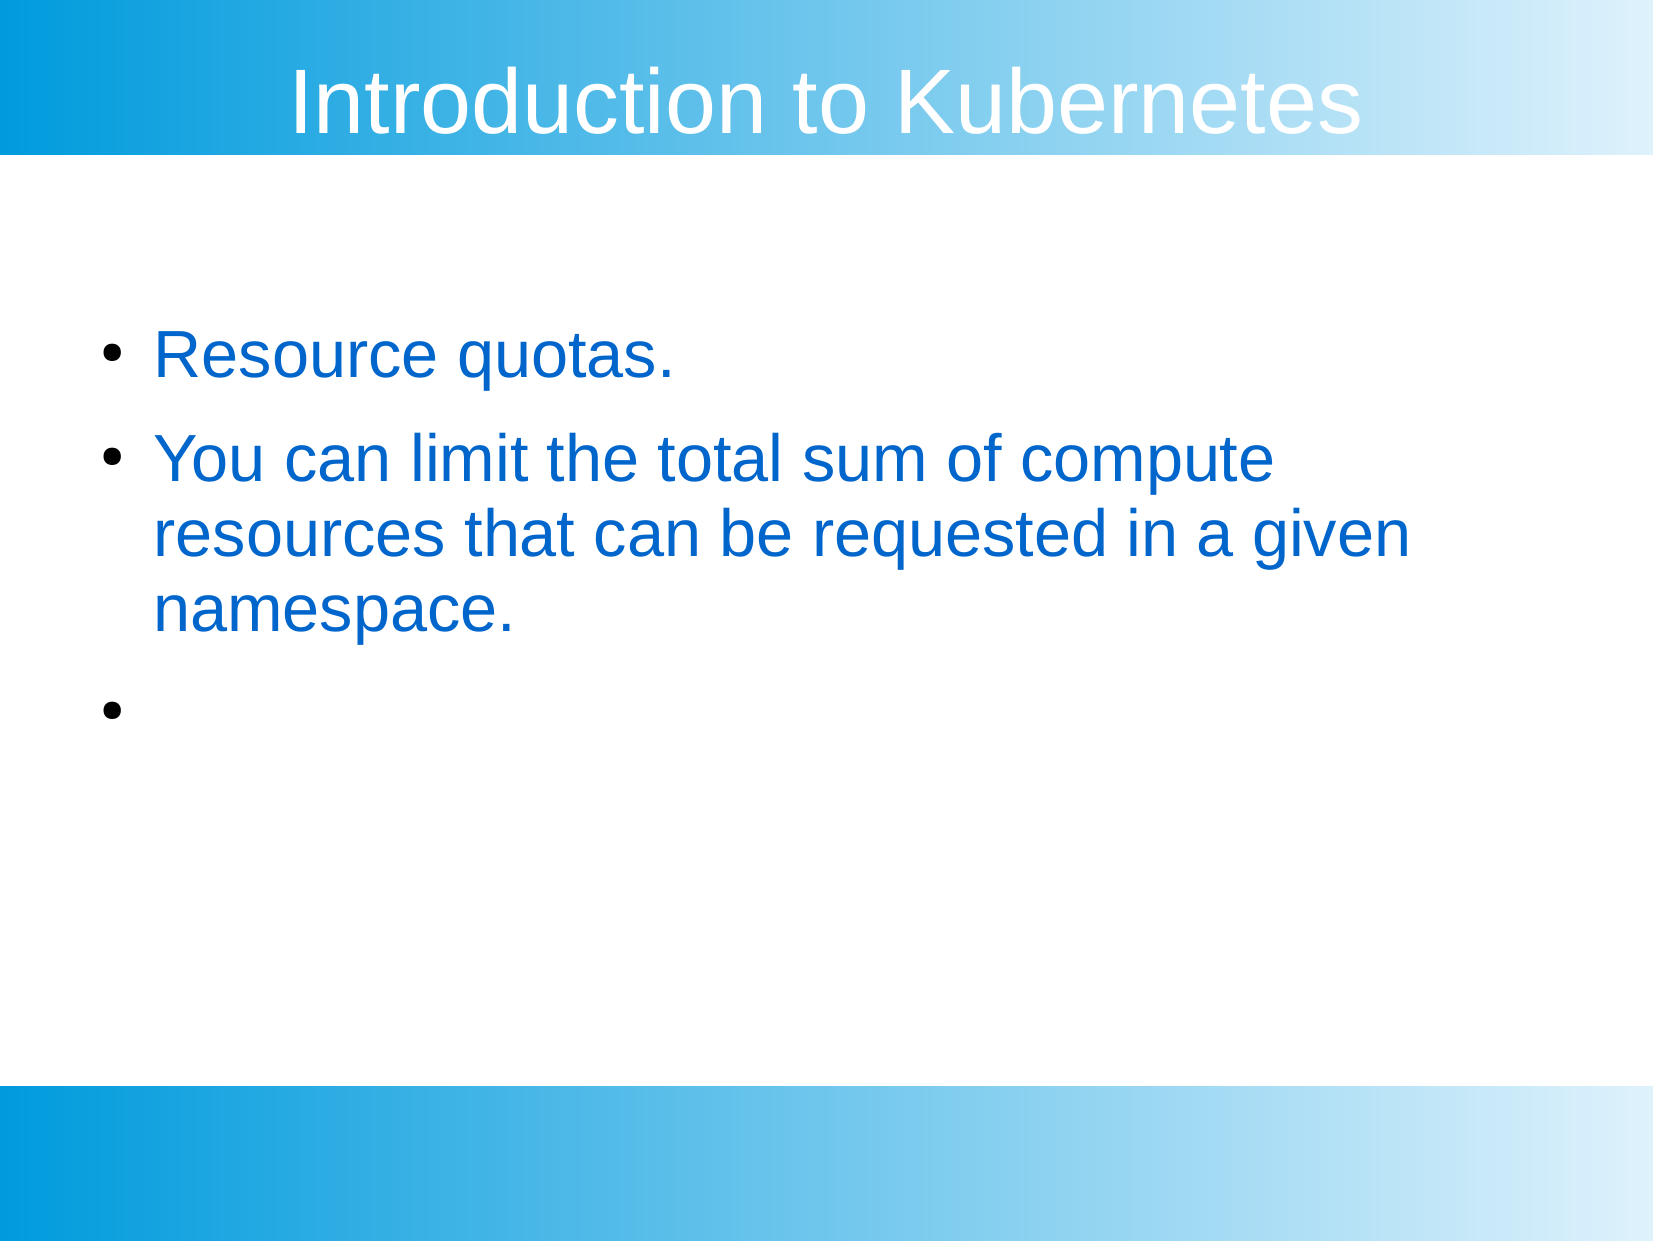

# Introduction to Kubernetes
Resource quotas.
You can limit the total sum of compute resources that can be requested in a given namespace.